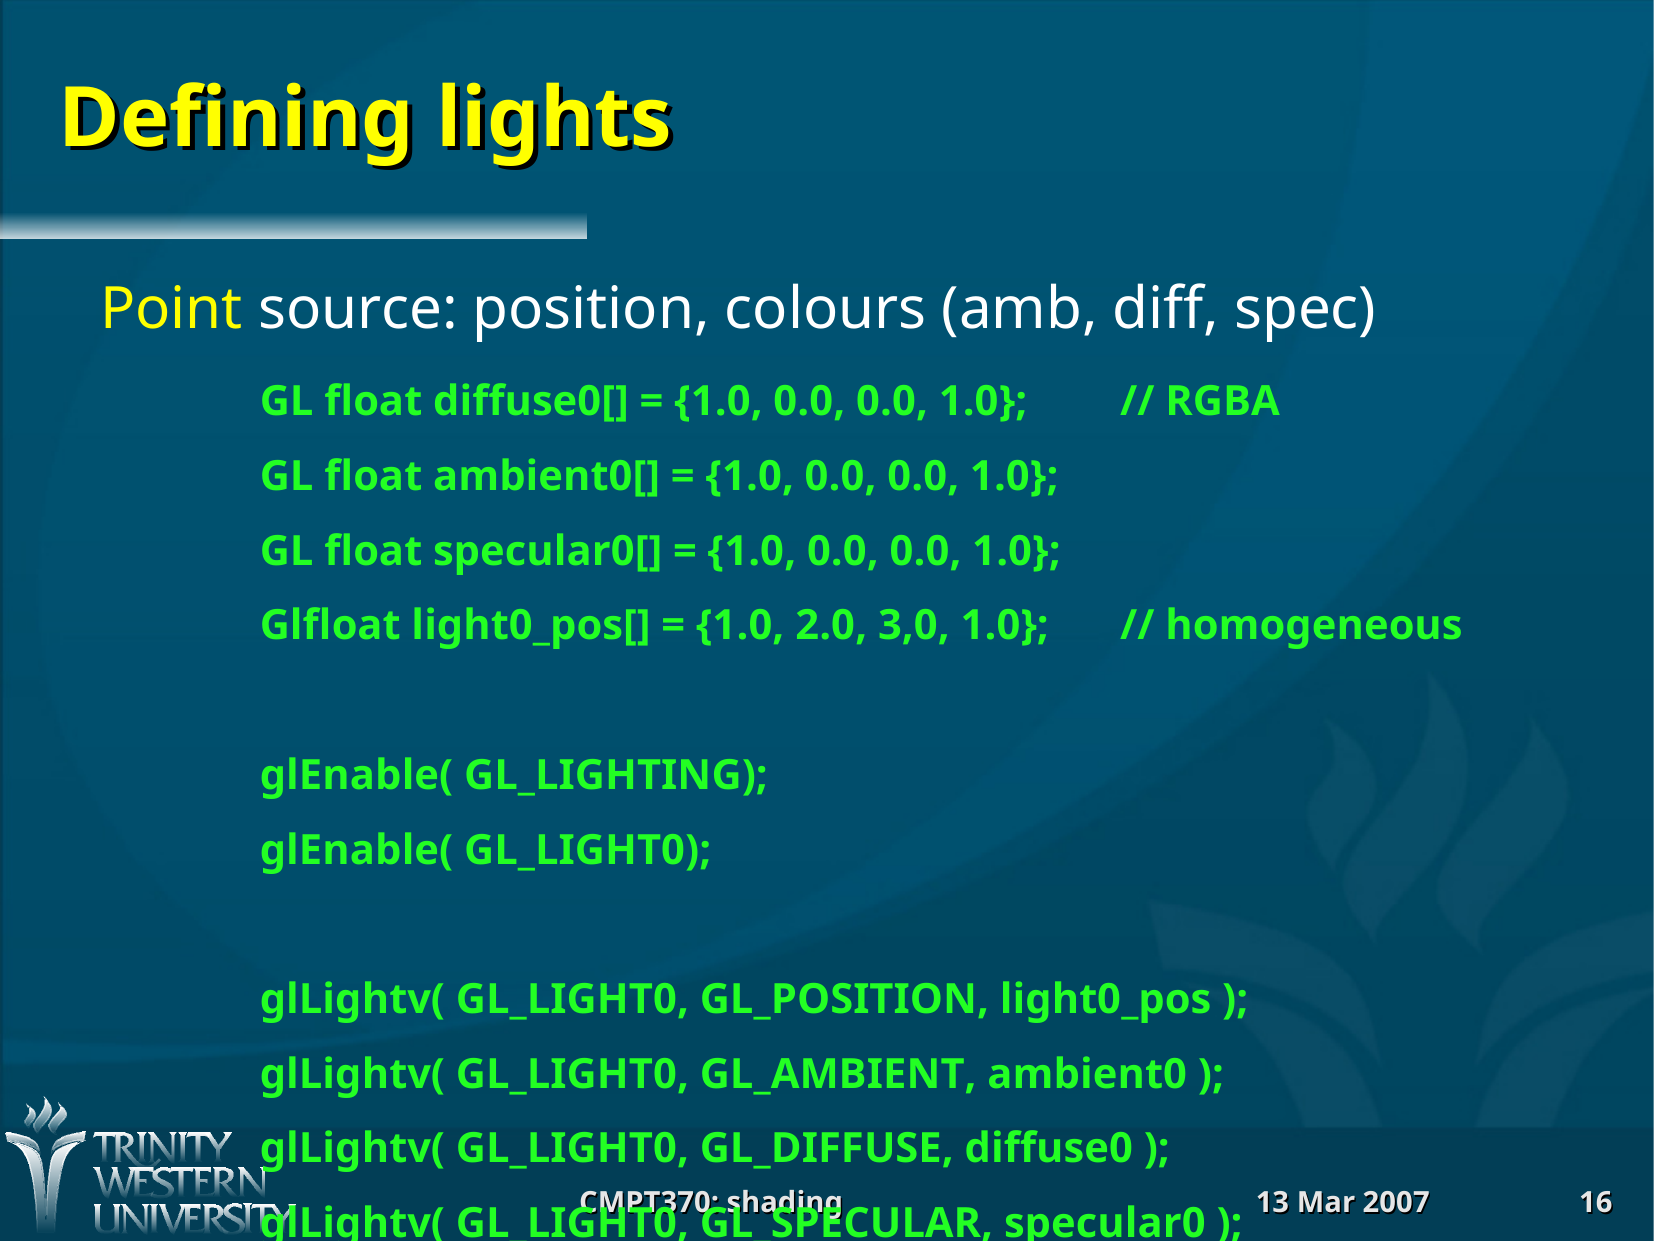

# Defining lights
Point source: position, colours (amb, diff, spec)
GL float diffuse0[] = {1.0, 0.0, 0.0, 1.0};		// RGBA
GL float ambient0[] = {1.0, 0.0, 0.0, 1.0};
GL float specular0[] = {1.0, 0.0, 0.0, 1.0};
Glfloat light0_pos[] = {1.0, 2.0, 3,0, 1.0};	// homogeneous
glEnable( GL_LIGHTING);
glEnable( GL_LIGHT0);
glLightv( GL_LIGHT0, GL_POSITION, light0_pos );
glLightv( GL_LIGHT0, GL_AMBIENT, ambient0 );
glLightv( GL_LIGHT0, GL_DIFFUSE, diffuse0 );
glLightv( GL_LIGHT0, GL_SPECULAR, specular0 );
CMPT370: shading
13 Mar 2007
16